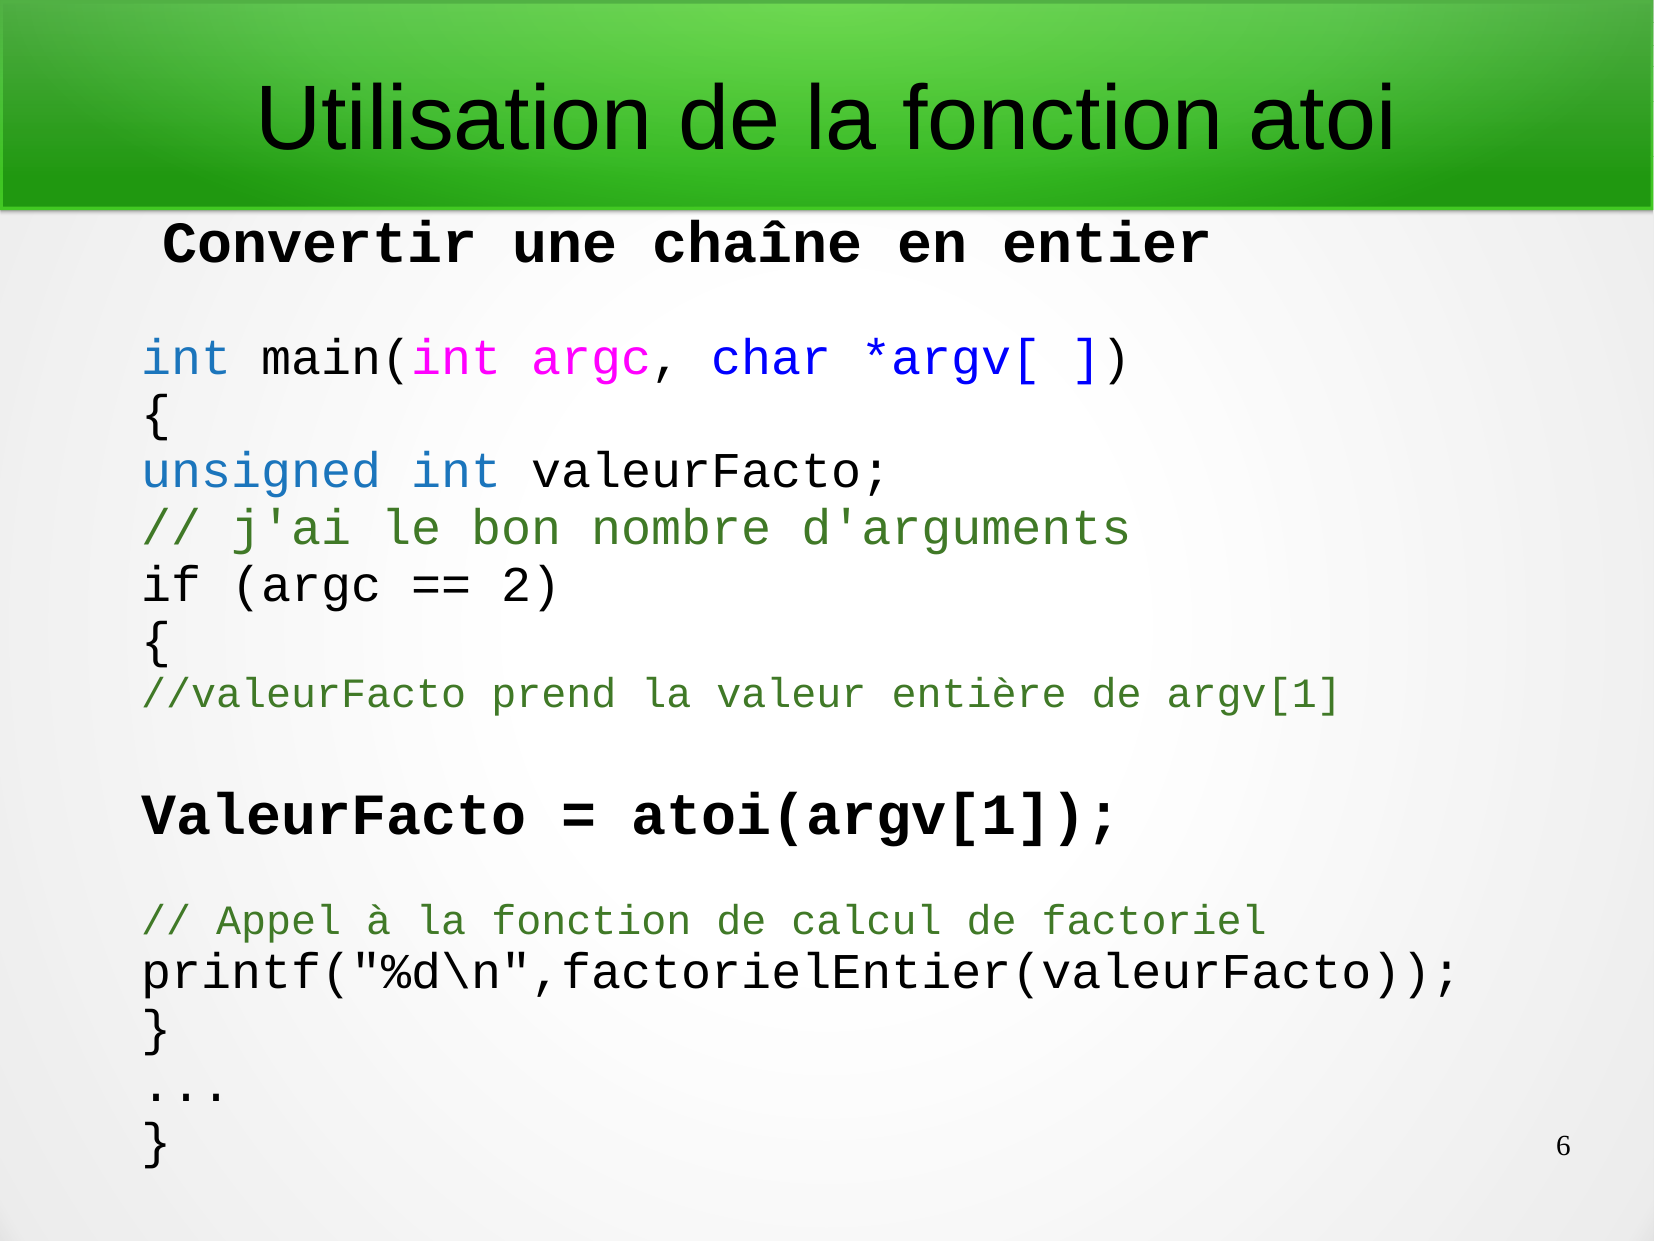

# Utilisation de la fonction atoi
Convertir une chaîne en entier
int main(int argc, char *argv[ ])
{
unsigned int valeurFacto;
// j'ai le bon nombre d'arguments
if (argc == 2)
{
//valeurFacto prend la valeur entière de argv[1]
ValeurFacto = atoi(argv[1]);
// Appel à la fonction de calcul de factoriel
printf("%d\n",factorielEntier(valeurFacto));
}
...
}
6